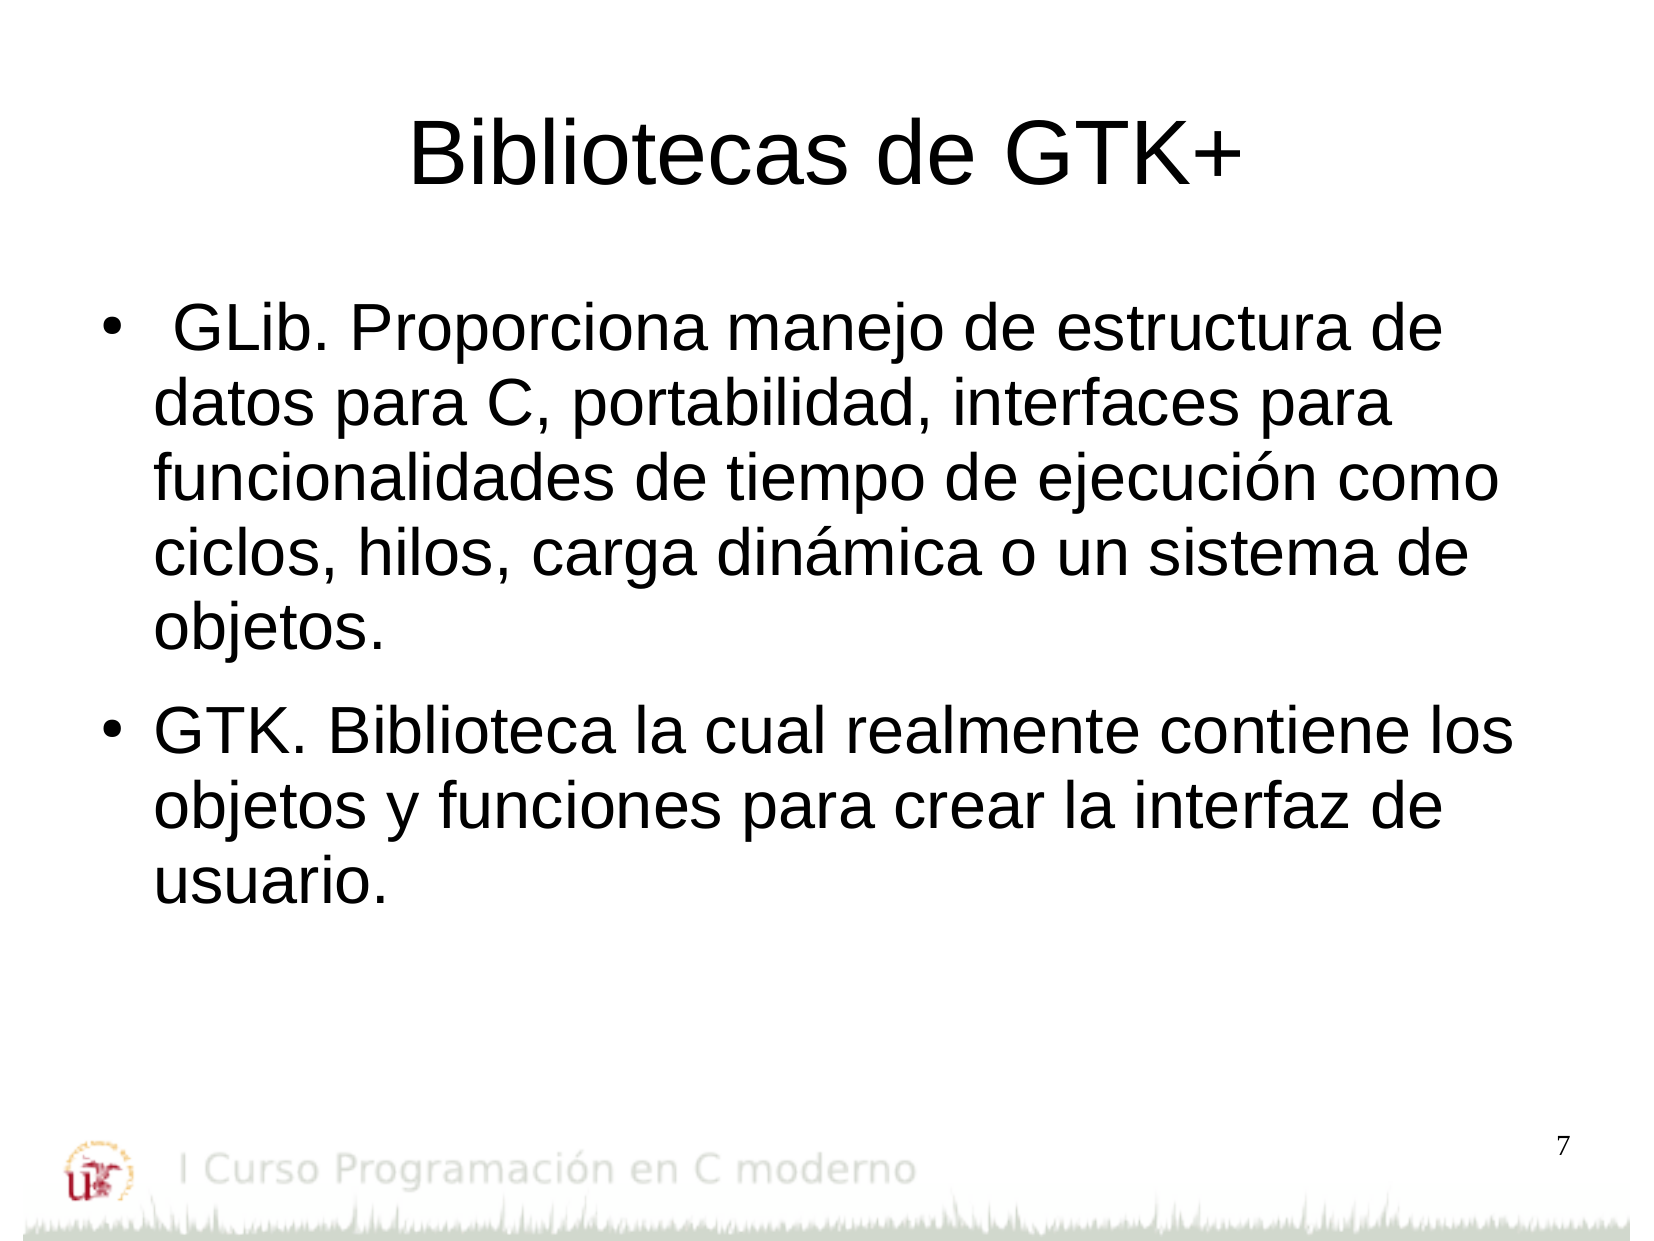

# Bibliotecas de GTK+
 GLib. Proporciona manejo de estructura de datos para C, portabilidad, interfaces para funcionalidades de tiempo de ejecución como ciclos, hilos, carga dinámica o un sistema de objetos.
GTK. Biblioteca la cual realmente contiene los objetos y funciones para crear la interfaz de usuario.
7